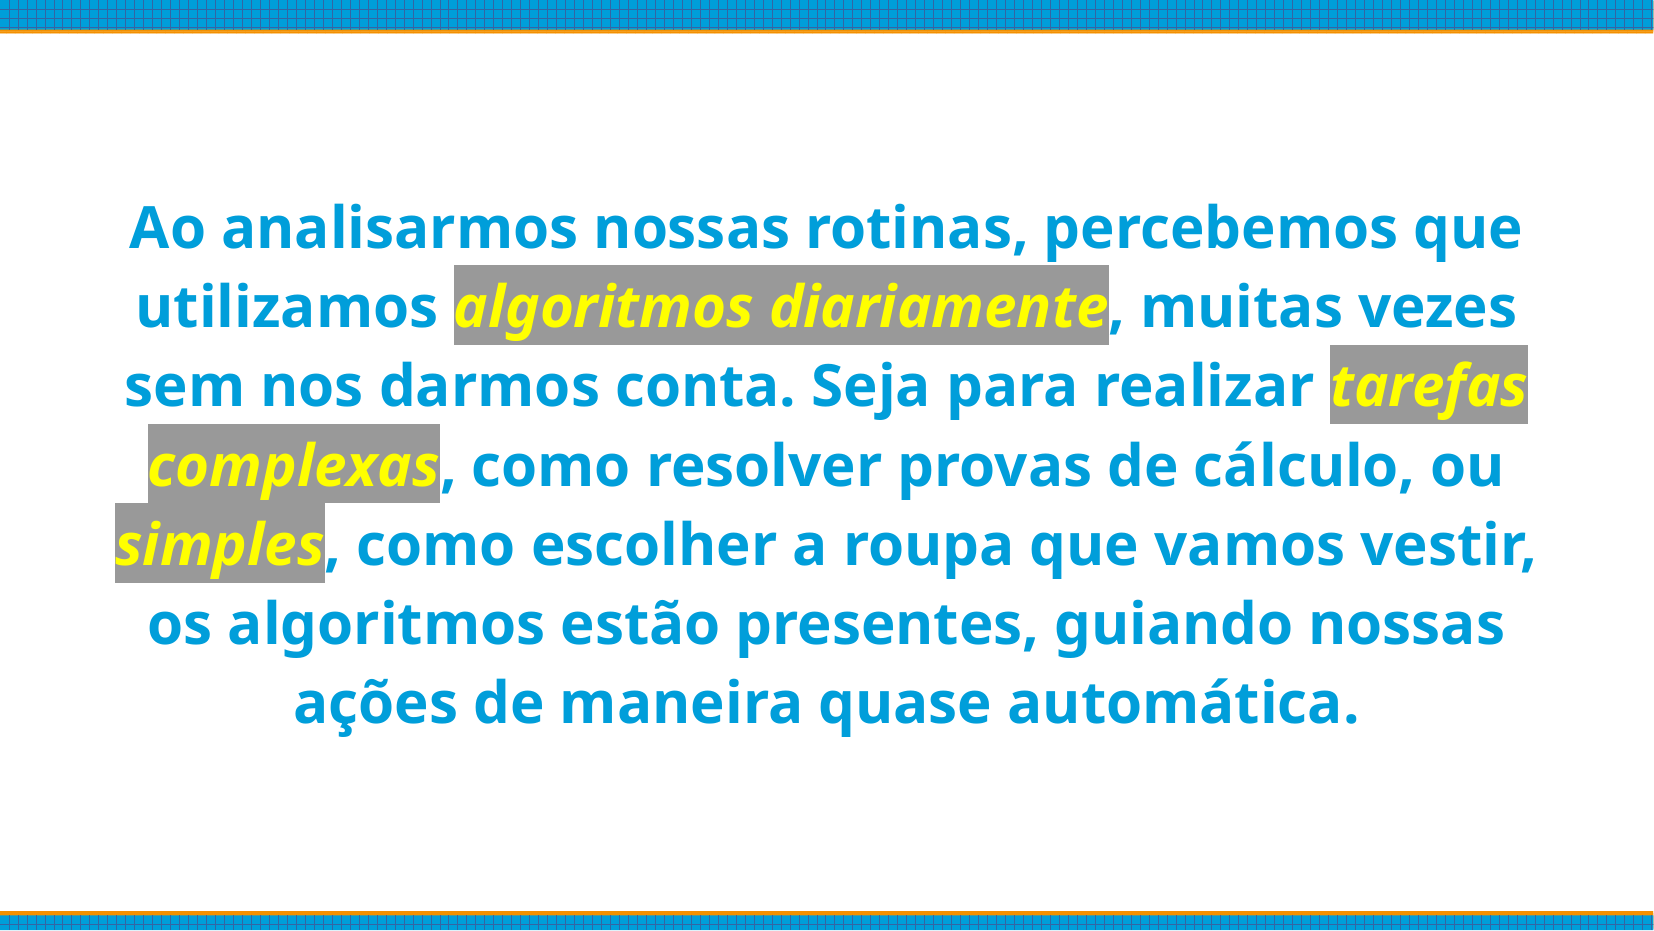

# Ao analisarmos nossas rotinas, percebemos que utilizamos algoritmos diariamente, muitas vezes sem nos darmos conta. Seja para realizar tarefas complexas, como resolver provas de cálculo, ou simples, como escolher a roupa que vamos vestir, os algoritmos estão presentes, guiando nossas ações de maneira quase automática.